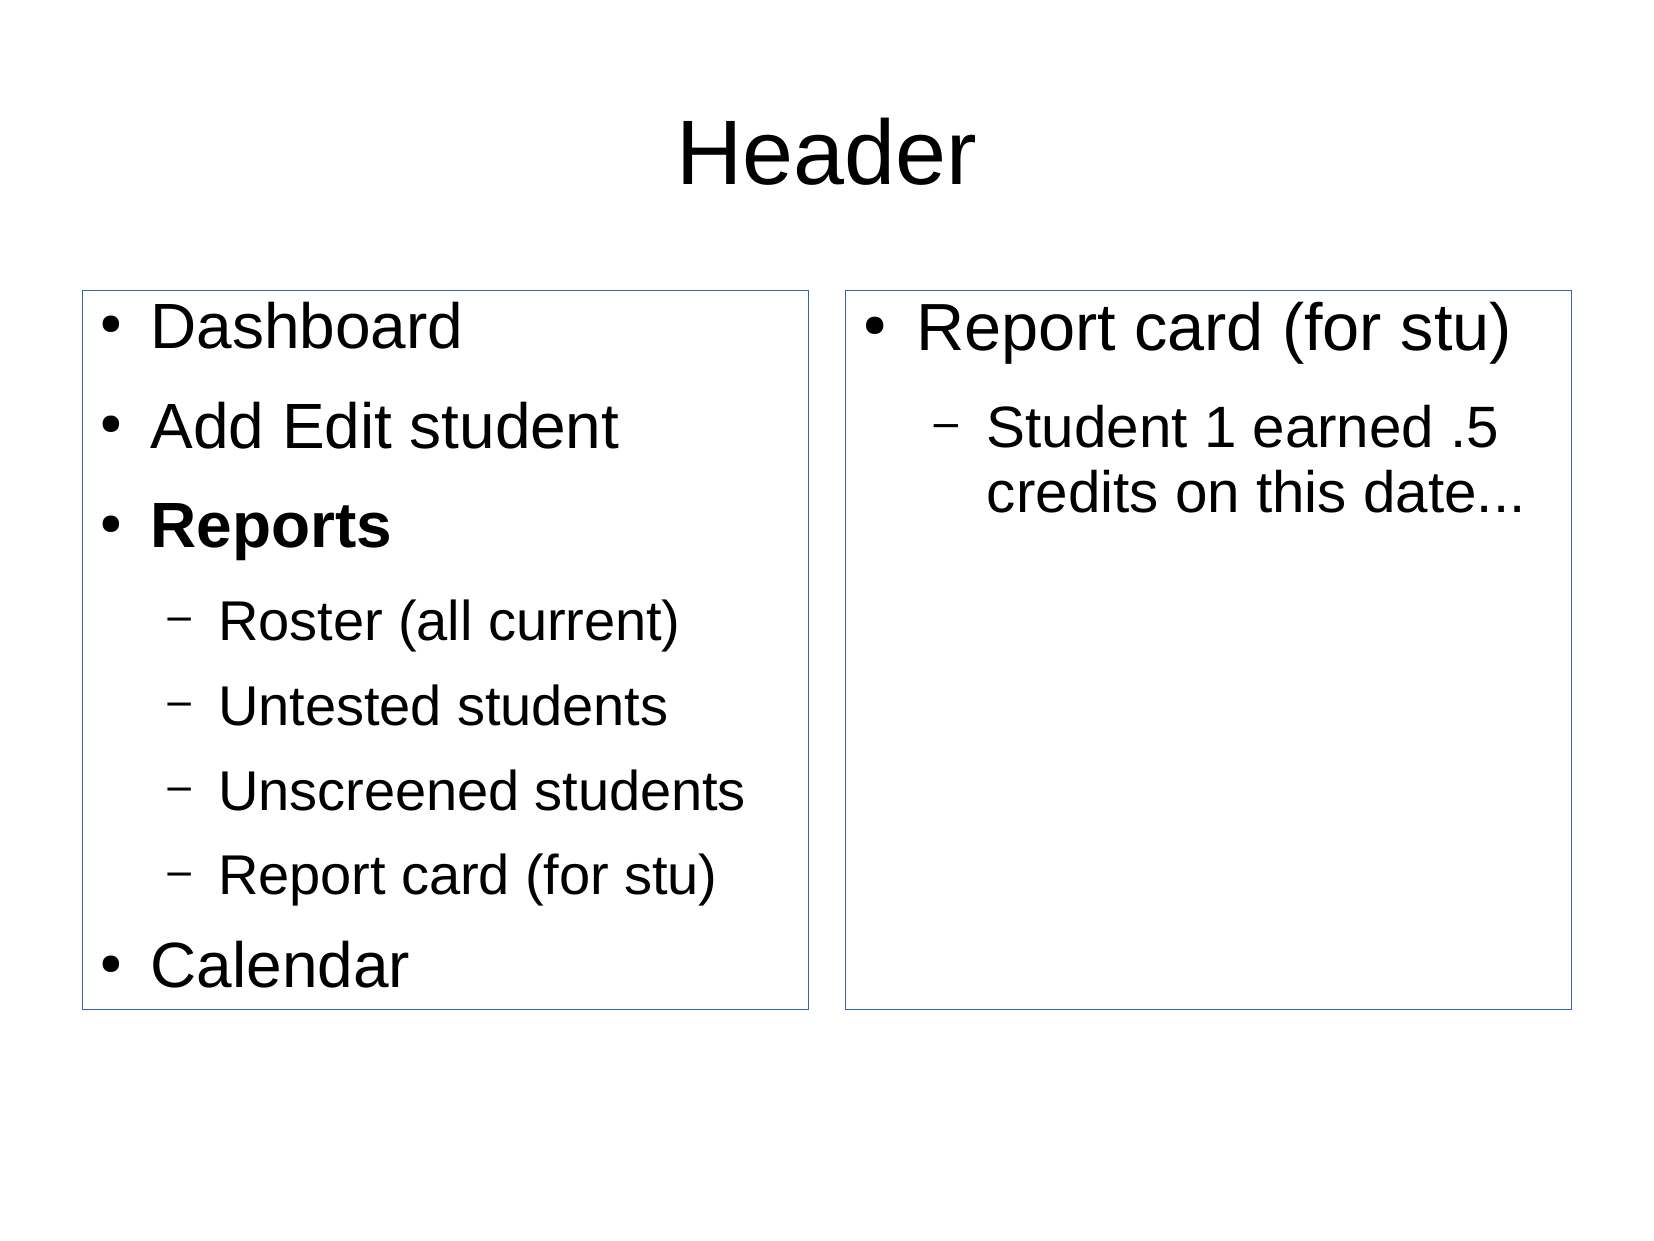

# Header
Dashboard
Add Edit student
Reports
Roster (all current)
Untested students
Unscreened students
Report card (for stu)
Calendar
Report card (for stu)
Student 1 earned .5 credits on this date...